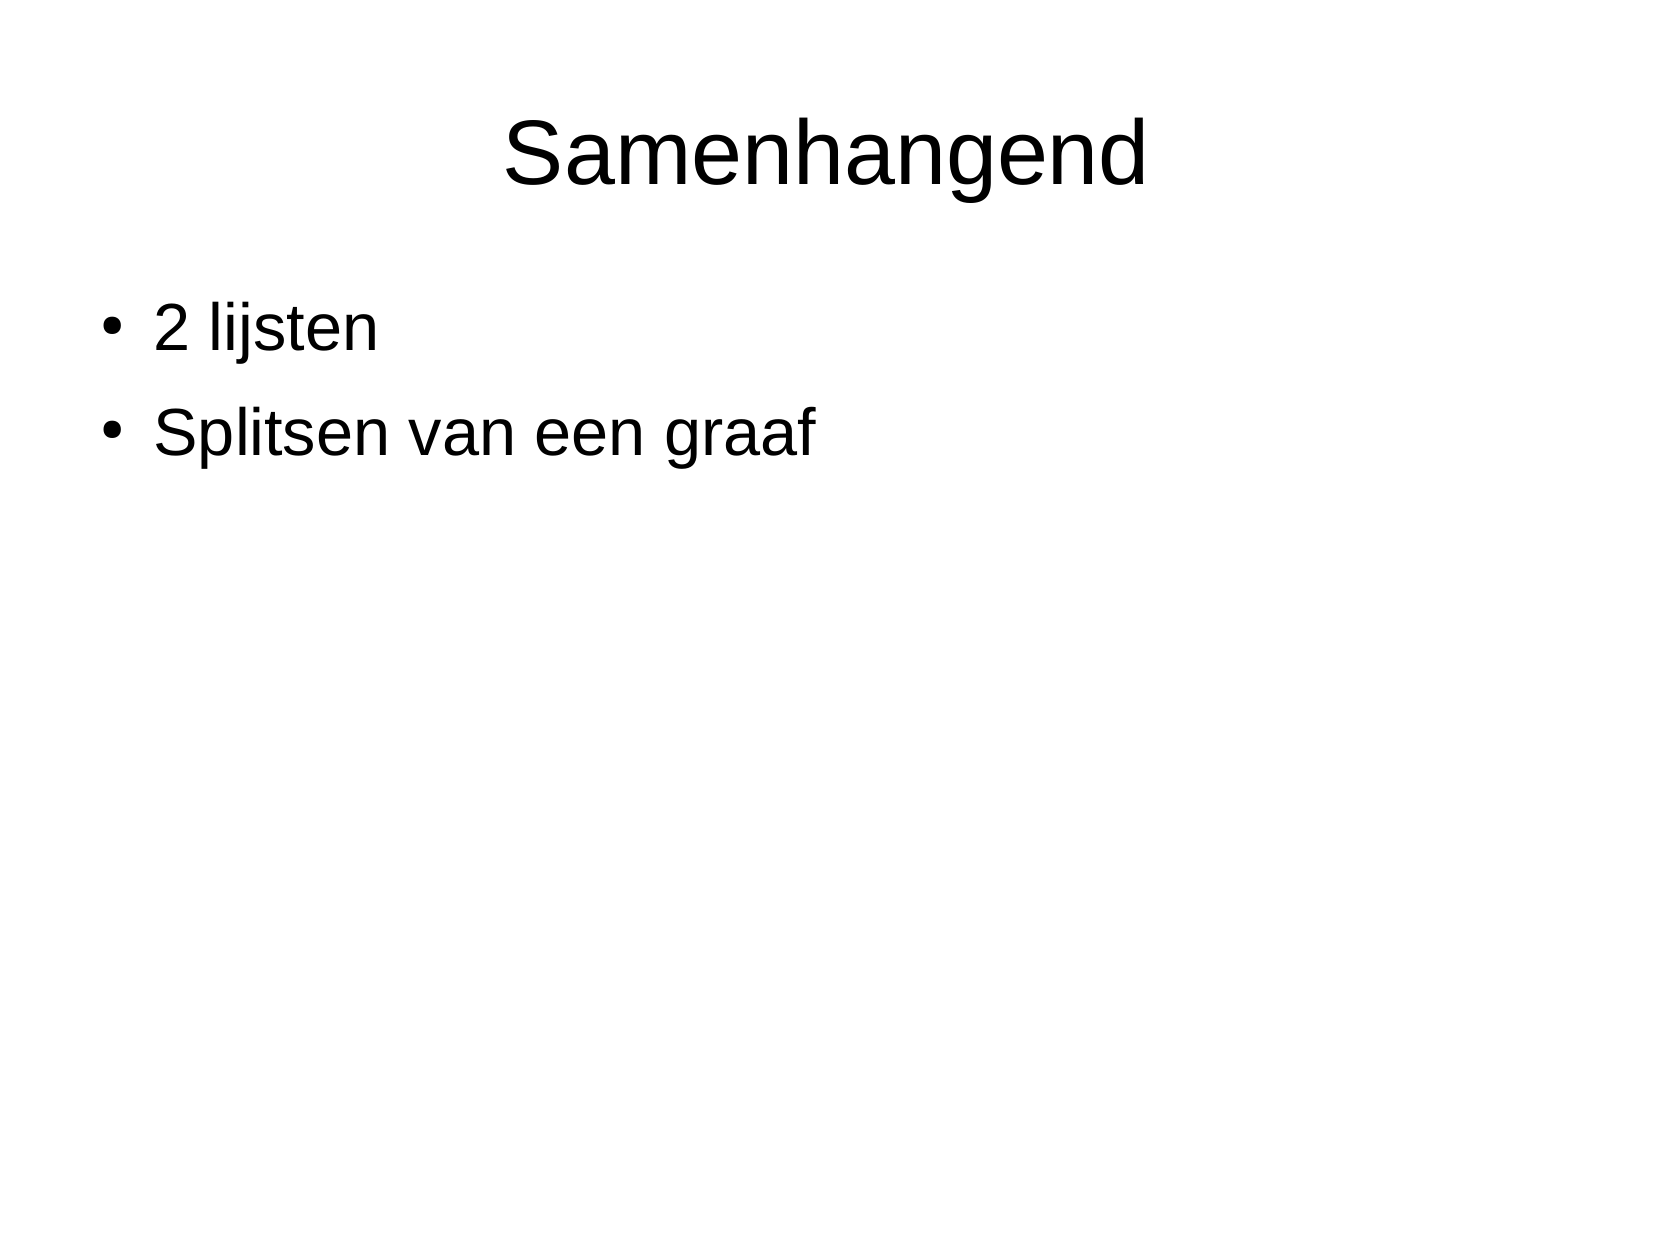

# Samenhangend
2 lijsten
Splitsen van een graaf